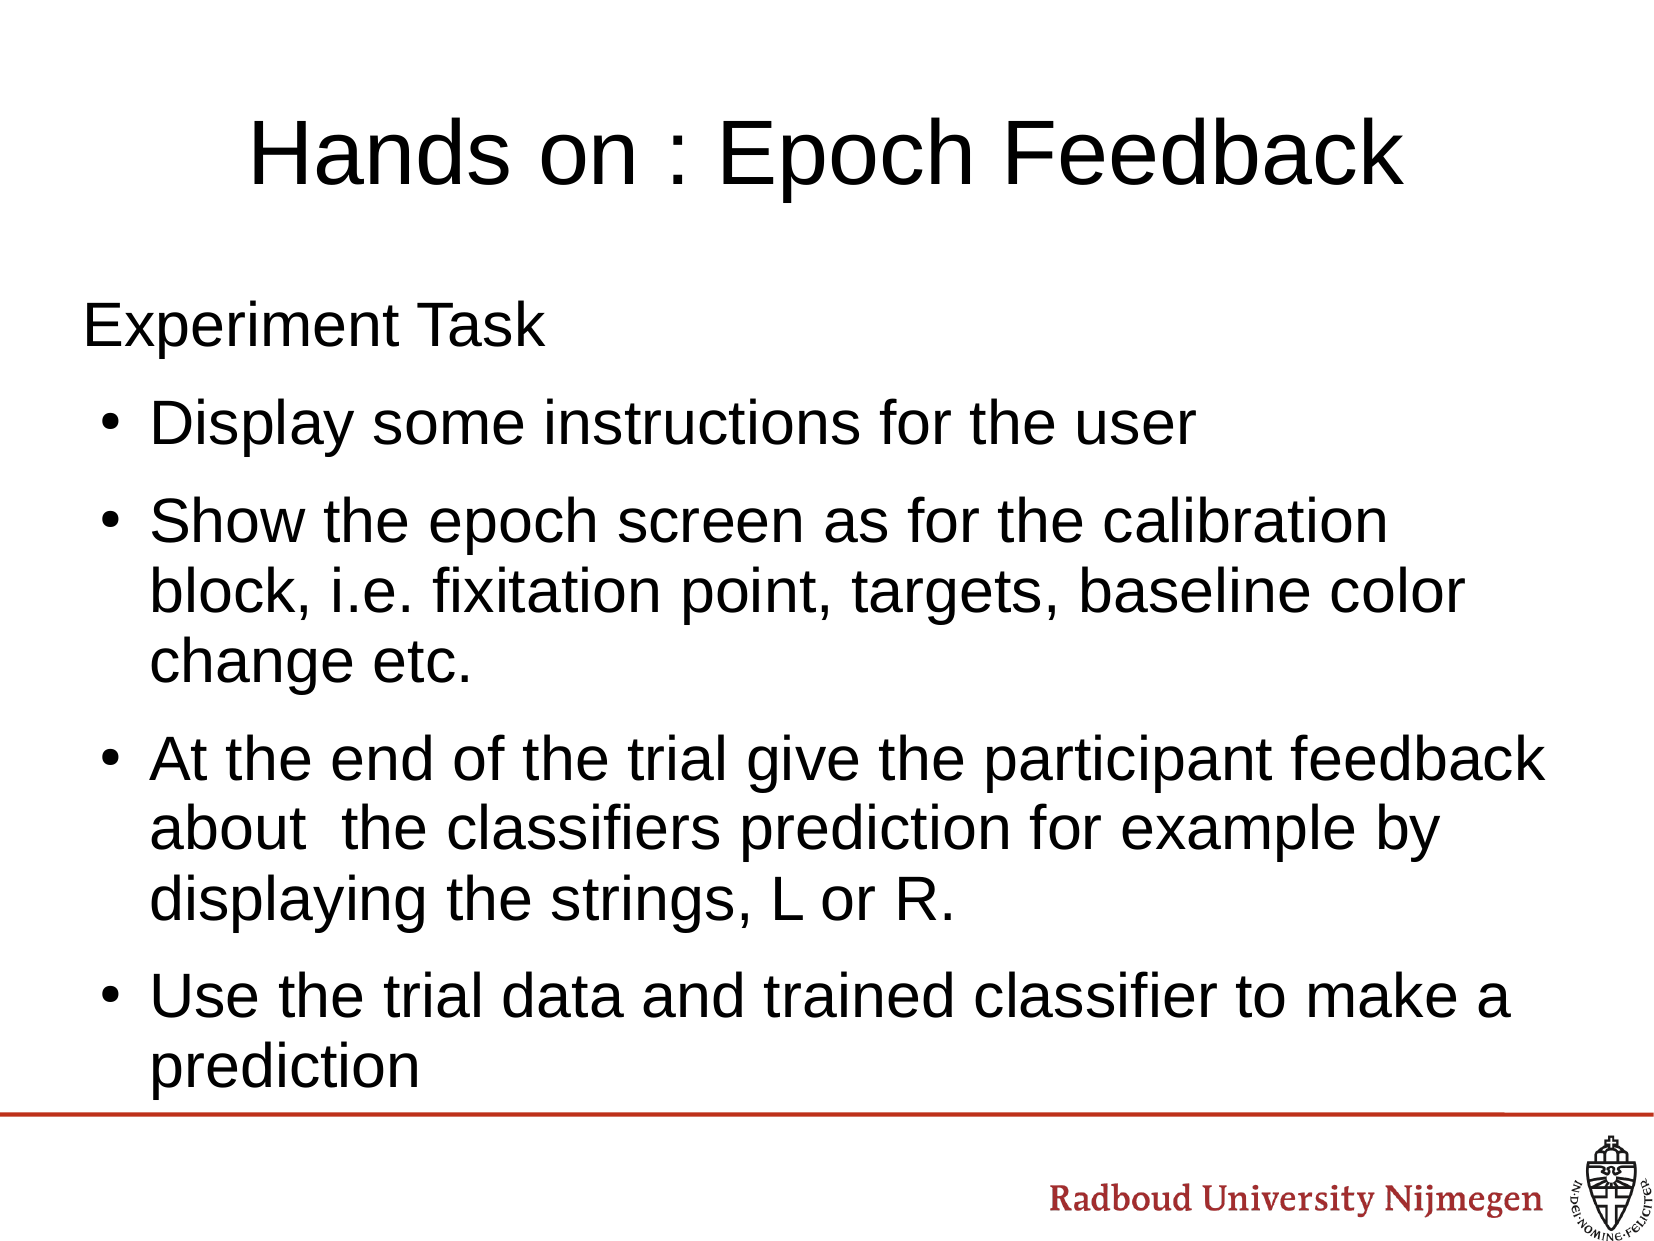

# Hands on : Epoch Feedback
Experiment Task
Display some instructions for the user
Show the epoch screen as for the calibration block, i.e. fixitation point, targets, baseline color change etc.
At the end of the trial give the participant feedback about the classifiers prediction for example by displaying the strings, L or R.
Use the trial data and trained classifier to make a prediction